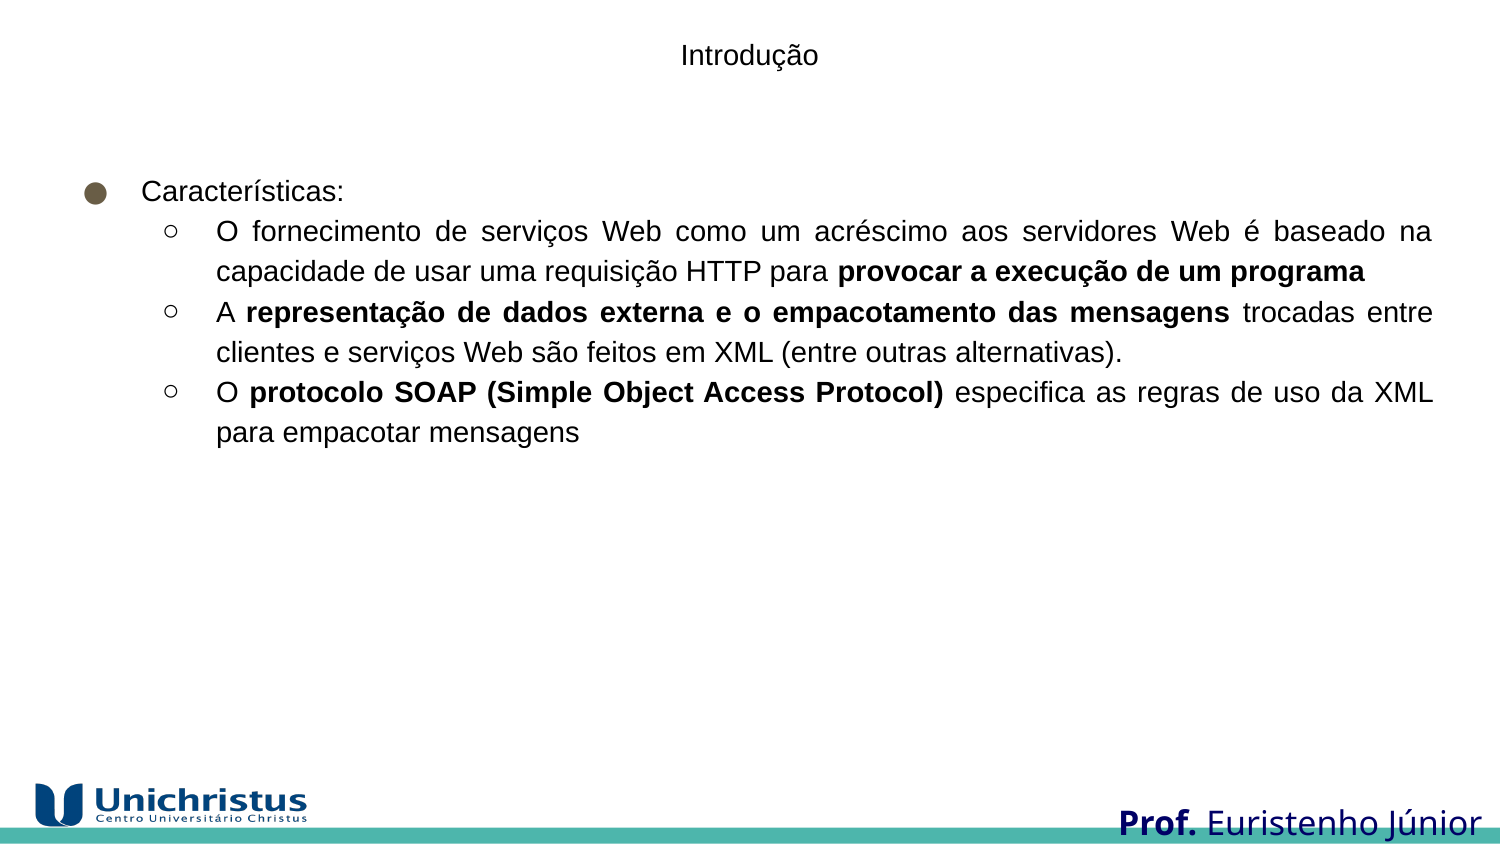

# Introdução
Características:
O fornecimento de serviços Web como um acréscimo aos servidores Web é baseado na capacidade de usar uma requisição HTTP para provocar a execução de um programa
A representação de dados externa e o empacotamento das mensagens trocadas entre clientes e serviços Web são feitos em XML (entre outras alternativas).
O protocolo SOAP (Simple Object Access Protocol) especifica as regras de uso da XML para empacotar mensagens
Prof. Euristenho Júnior